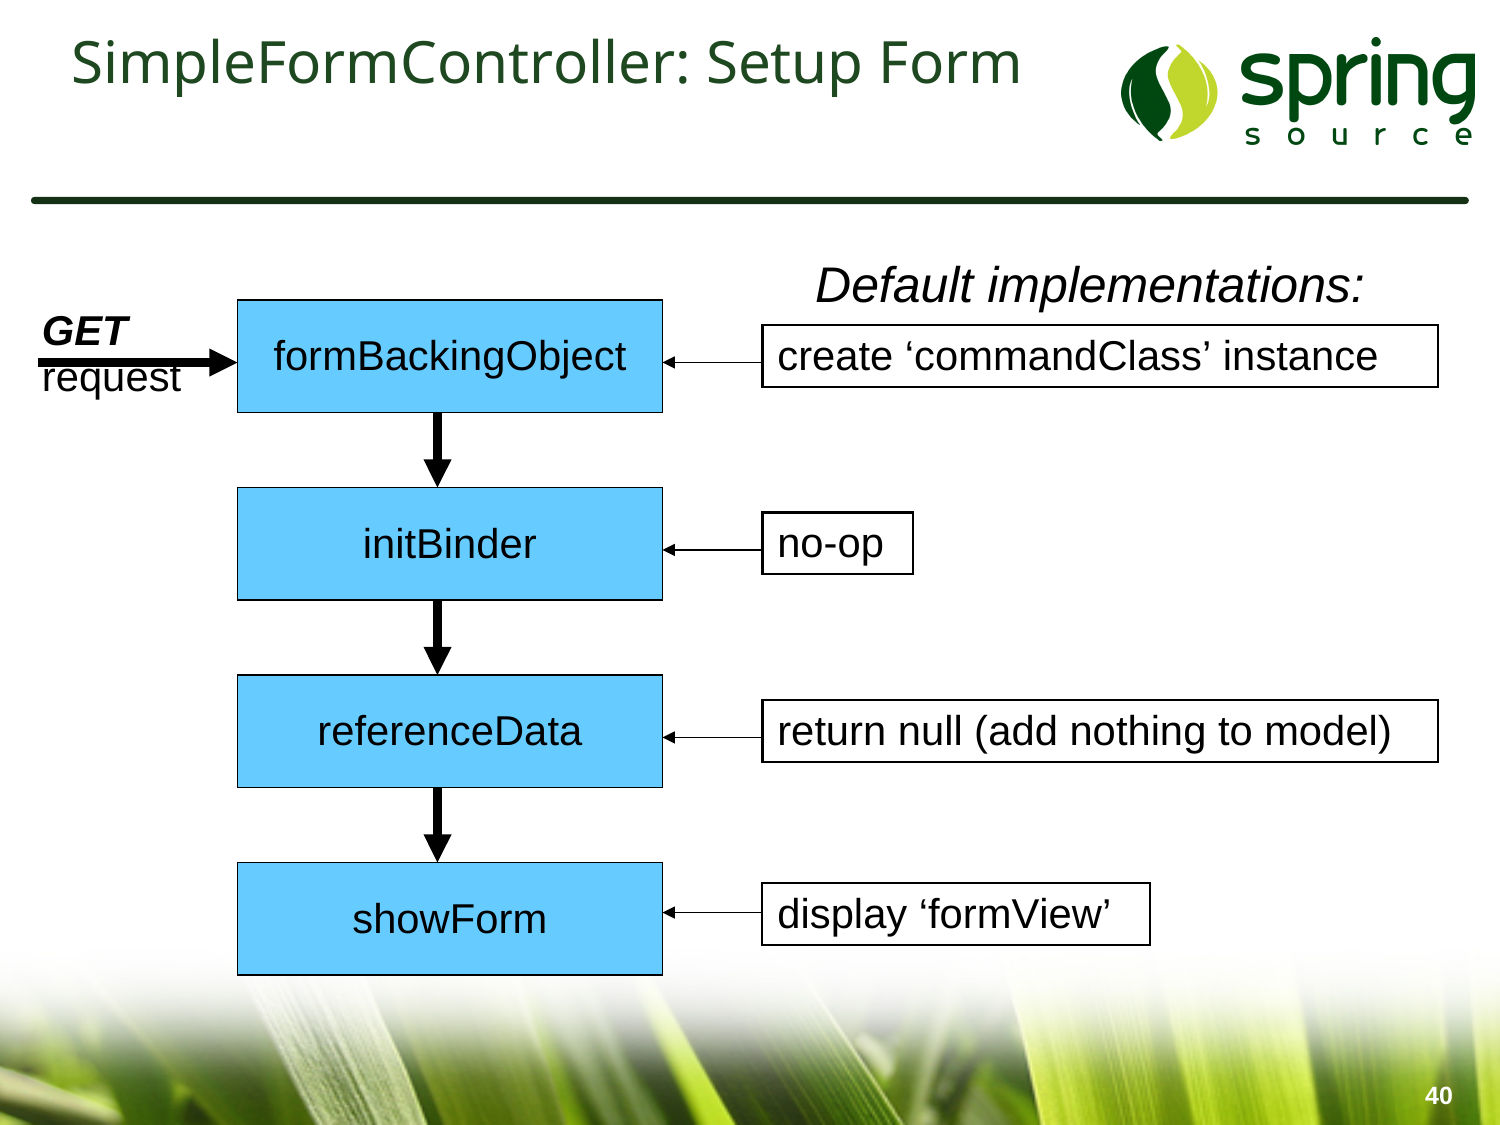

# SimpleFormController: Setup Form
Default implementations:
GET
request
formBackingObject
create ‘commandClass’ instance
initBinder
no-op
referenceData
return null (add nothing to model)
showForm
display ‘formView’